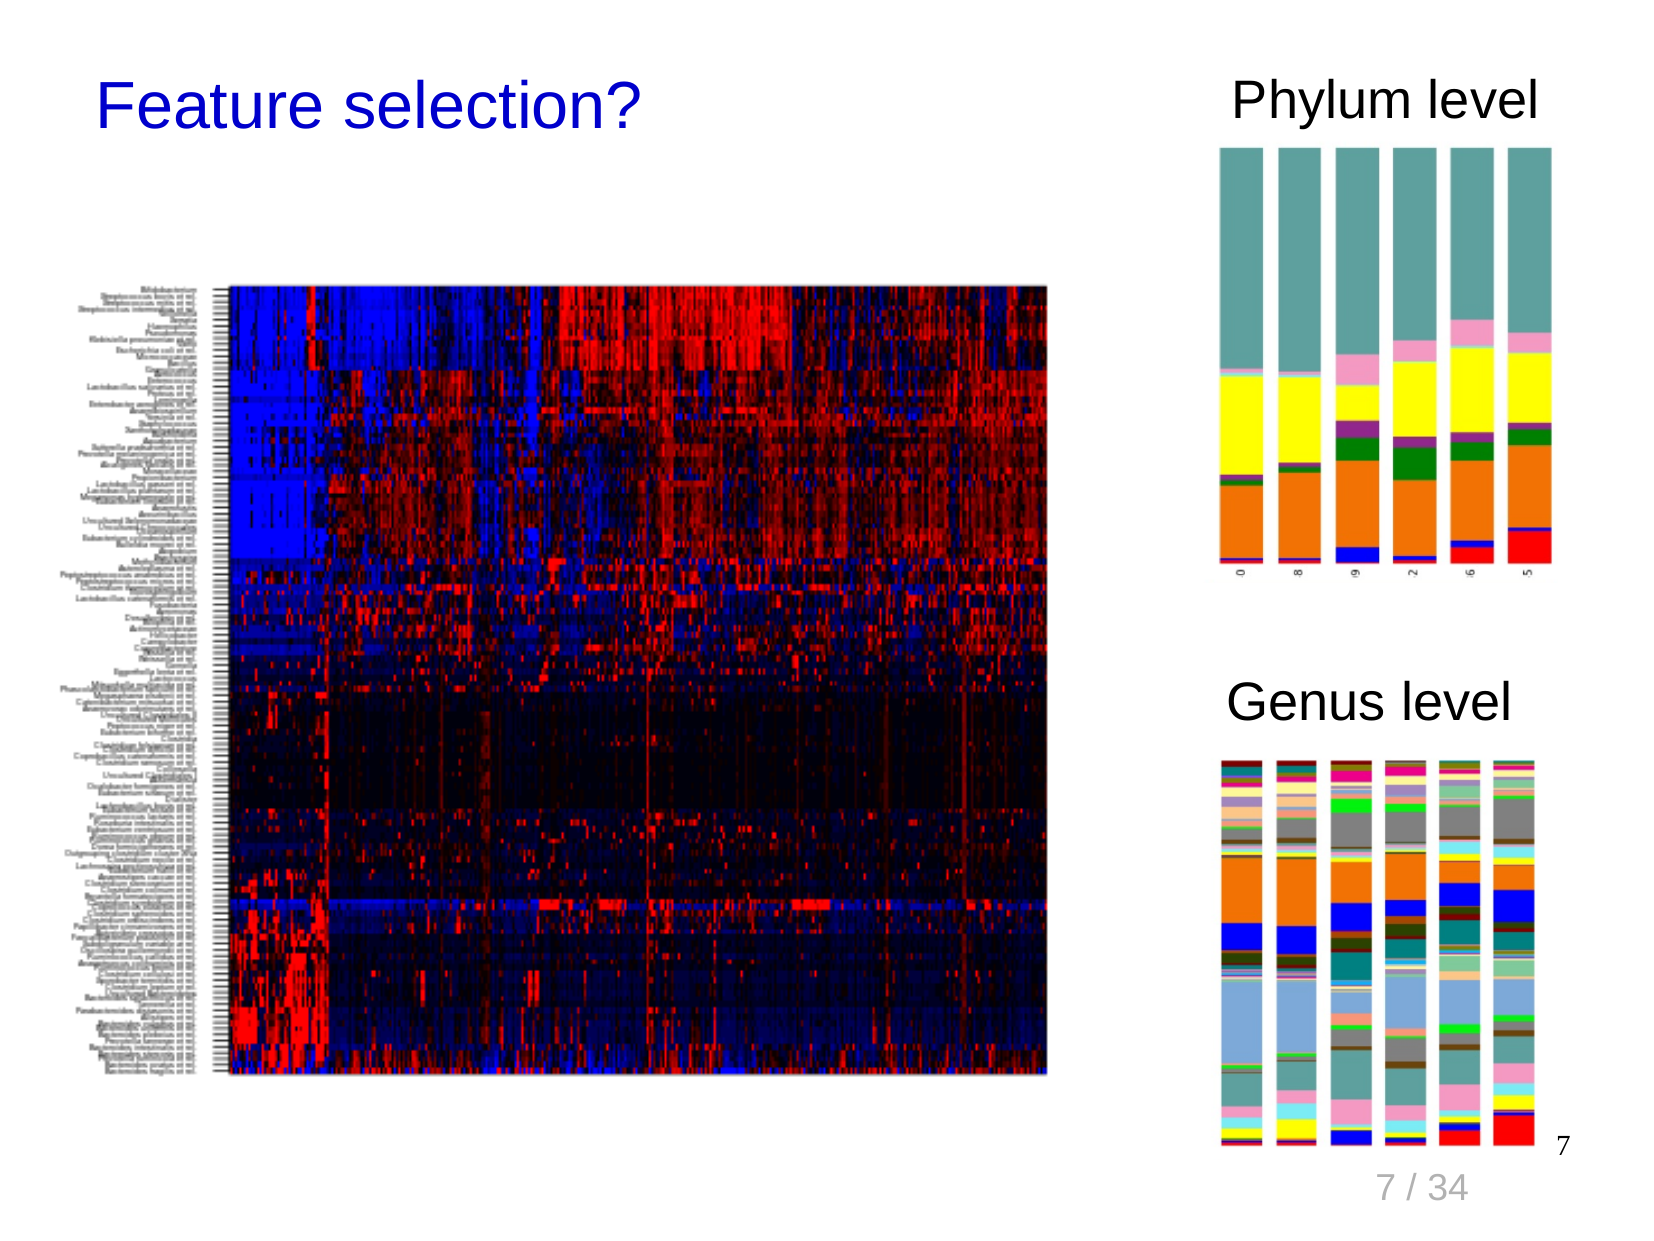

Phylum level
Feature selection?
Genus level
7